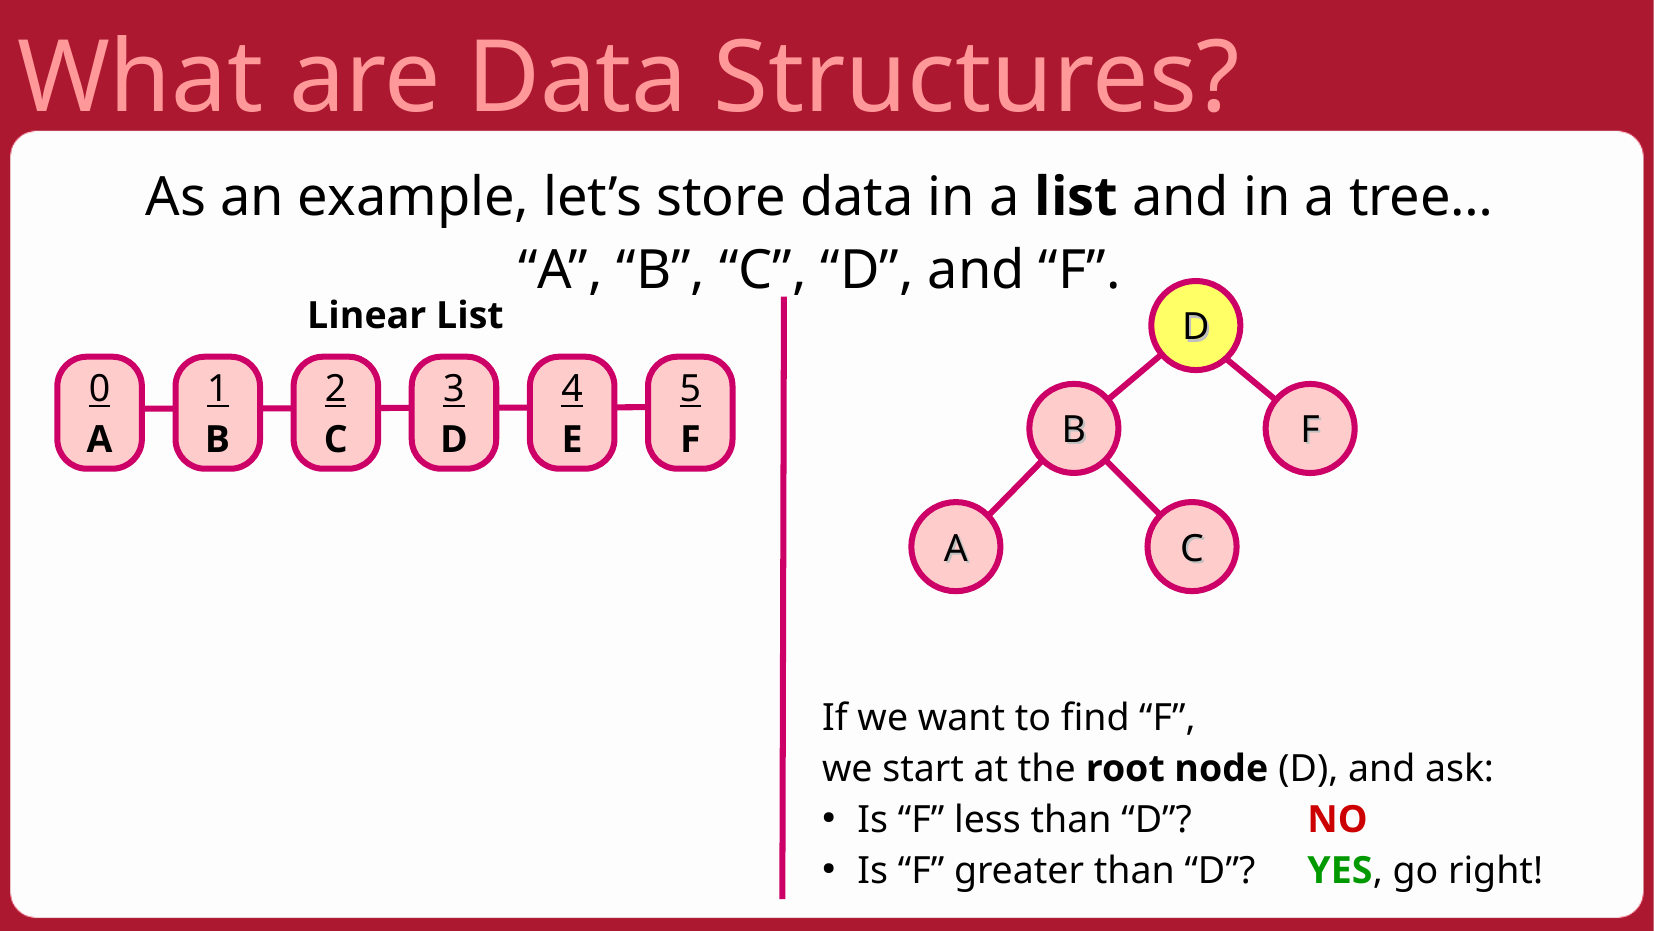

# What are Data Structures?
As an example, let’s store data in a list and in a tree…
“A”, “B”, “C”, “D”, and “F”.
Linear List
D
0
A
1
B
2
C
3
D
4
E
5
F
B
F
C
A
If we want to find “F”,
we start at the root node (D), and ask:
Is “F” less than “D”?		NO
Is “F” greater than “D”?	YES, go right!